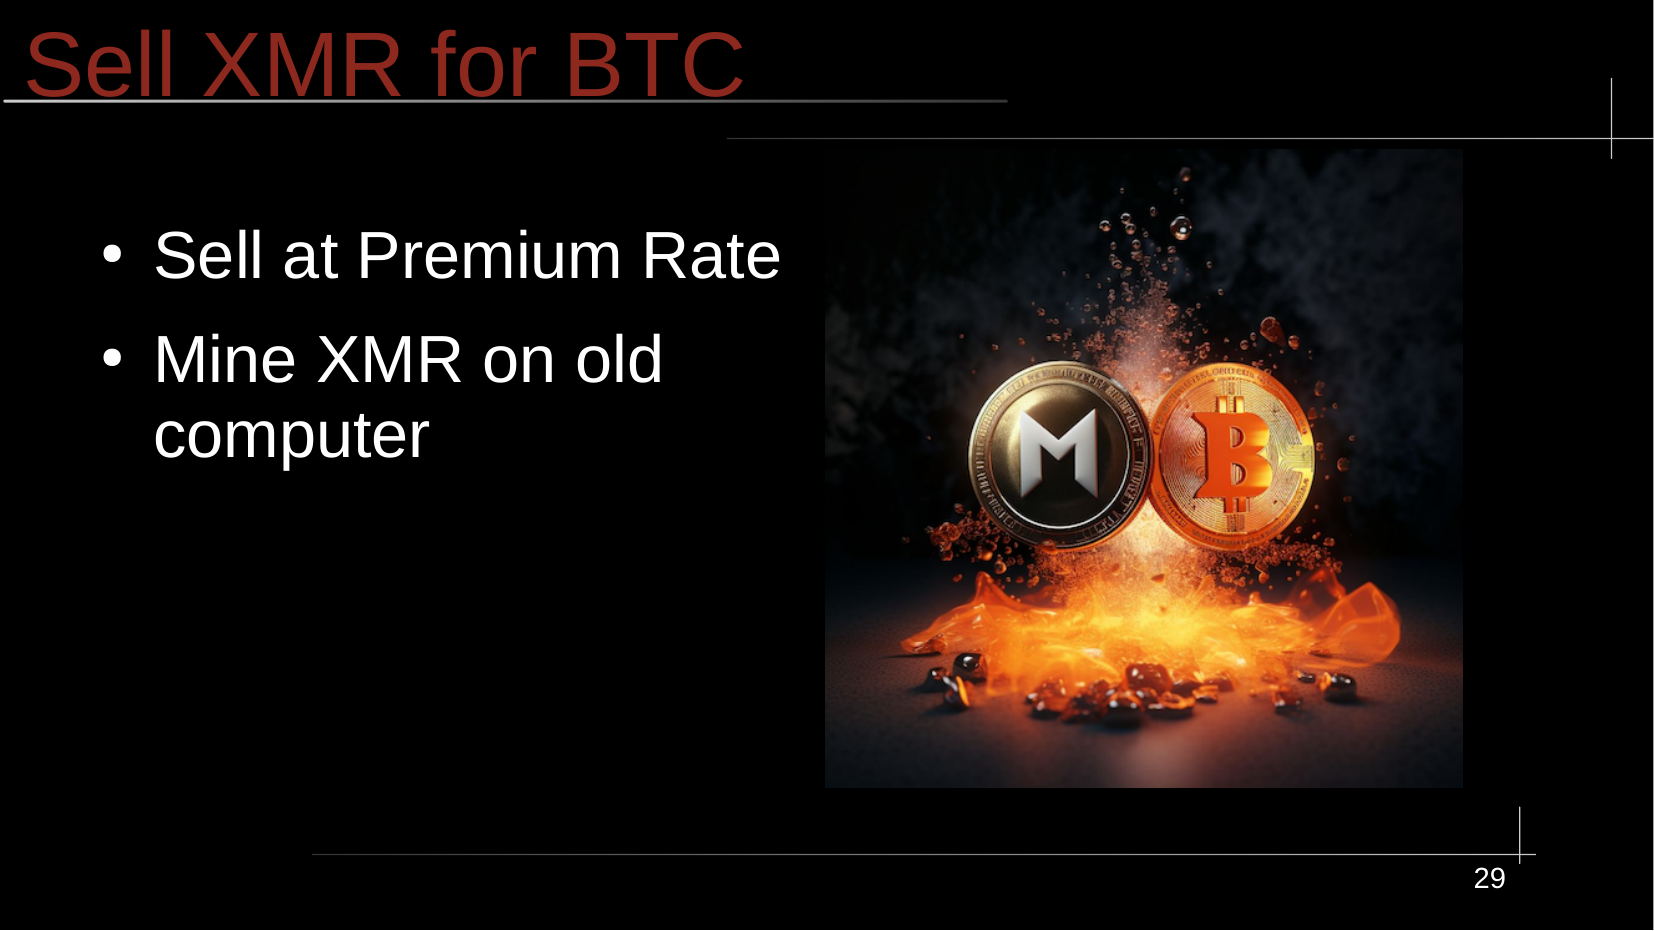

# Sell XMR for BTC
Sell at Premium Rate
Mine XMR on old computer
29